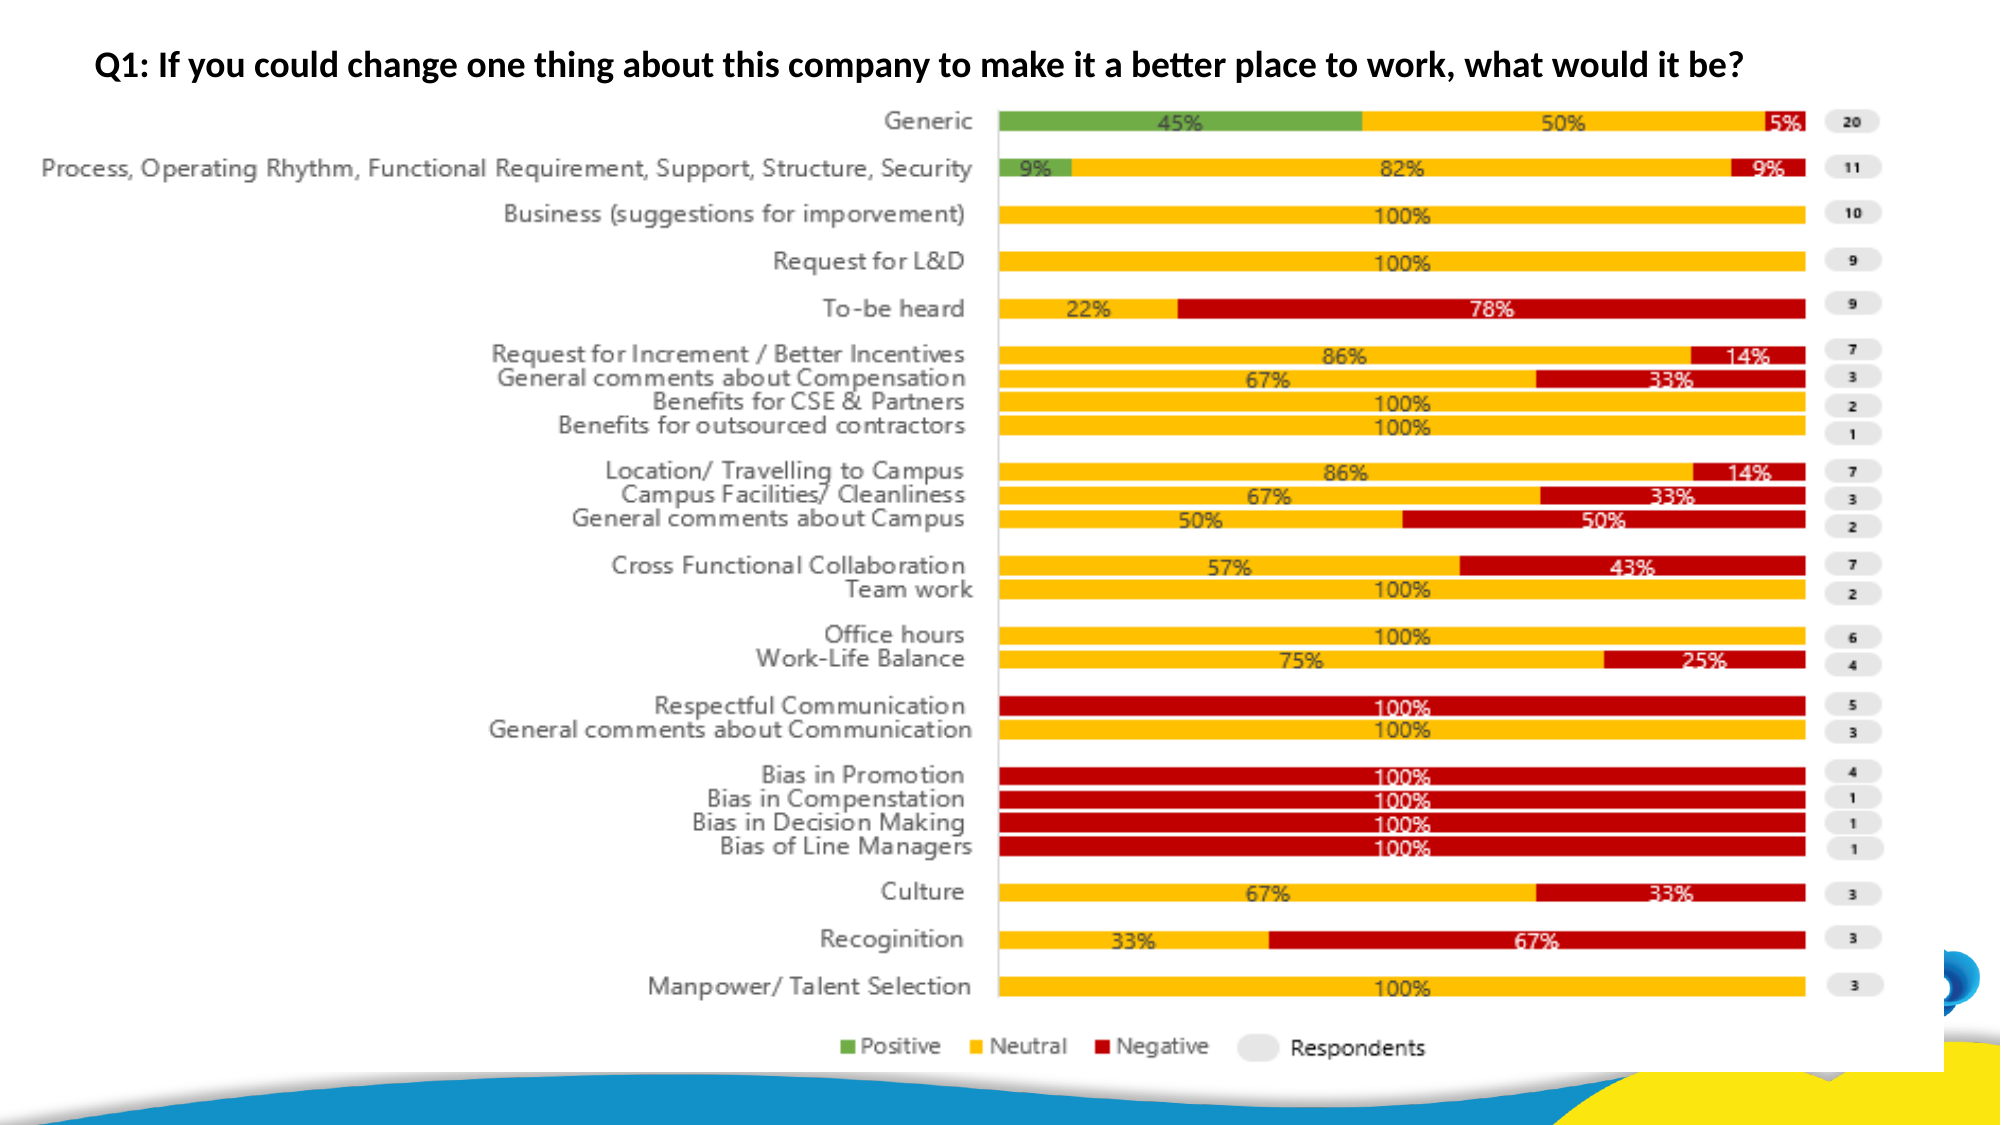

Q1: If you could change one thing about this company to make it a better place to work, what would it be?